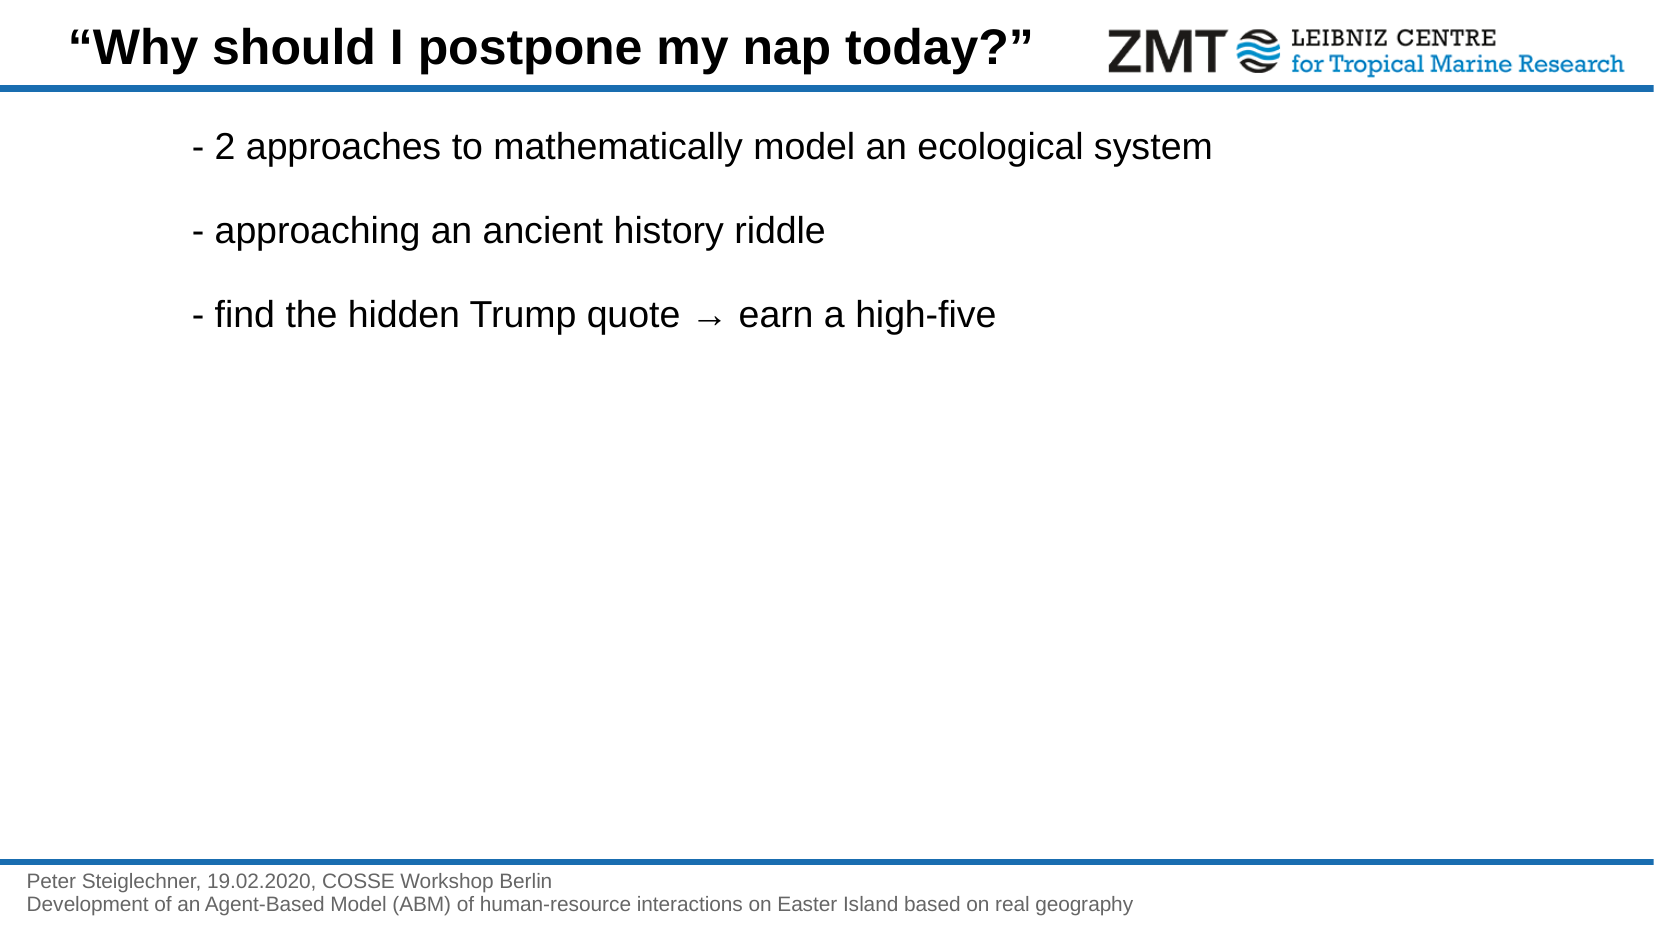

“Why should I postpone my nap today?”
- 2 approaches to mathematically model an ecological system
- approaching an ancient history riddle
- find the hidden Trump quote → earn a high-five